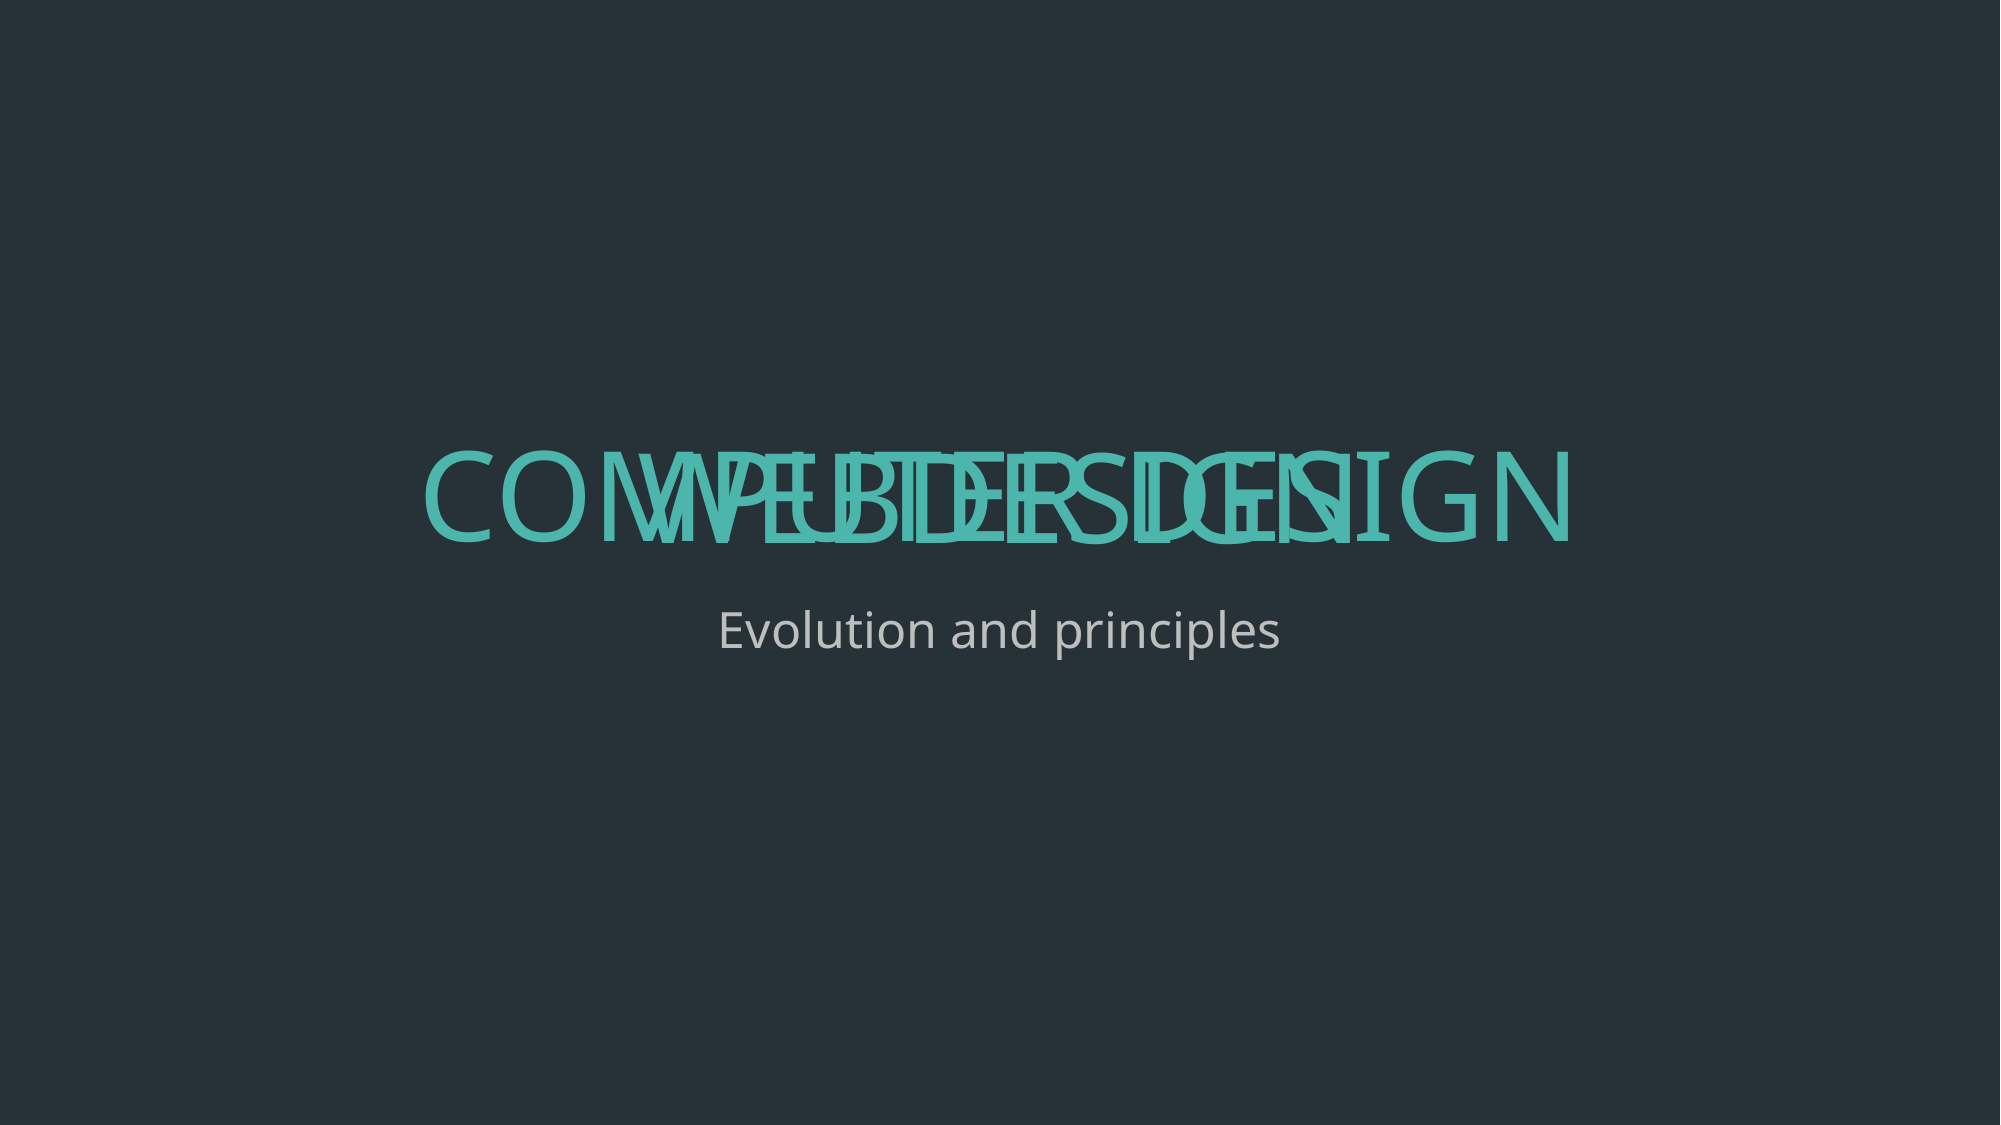

# WEBDESIGN
COMPUTER DESIGN
Evolution and principles